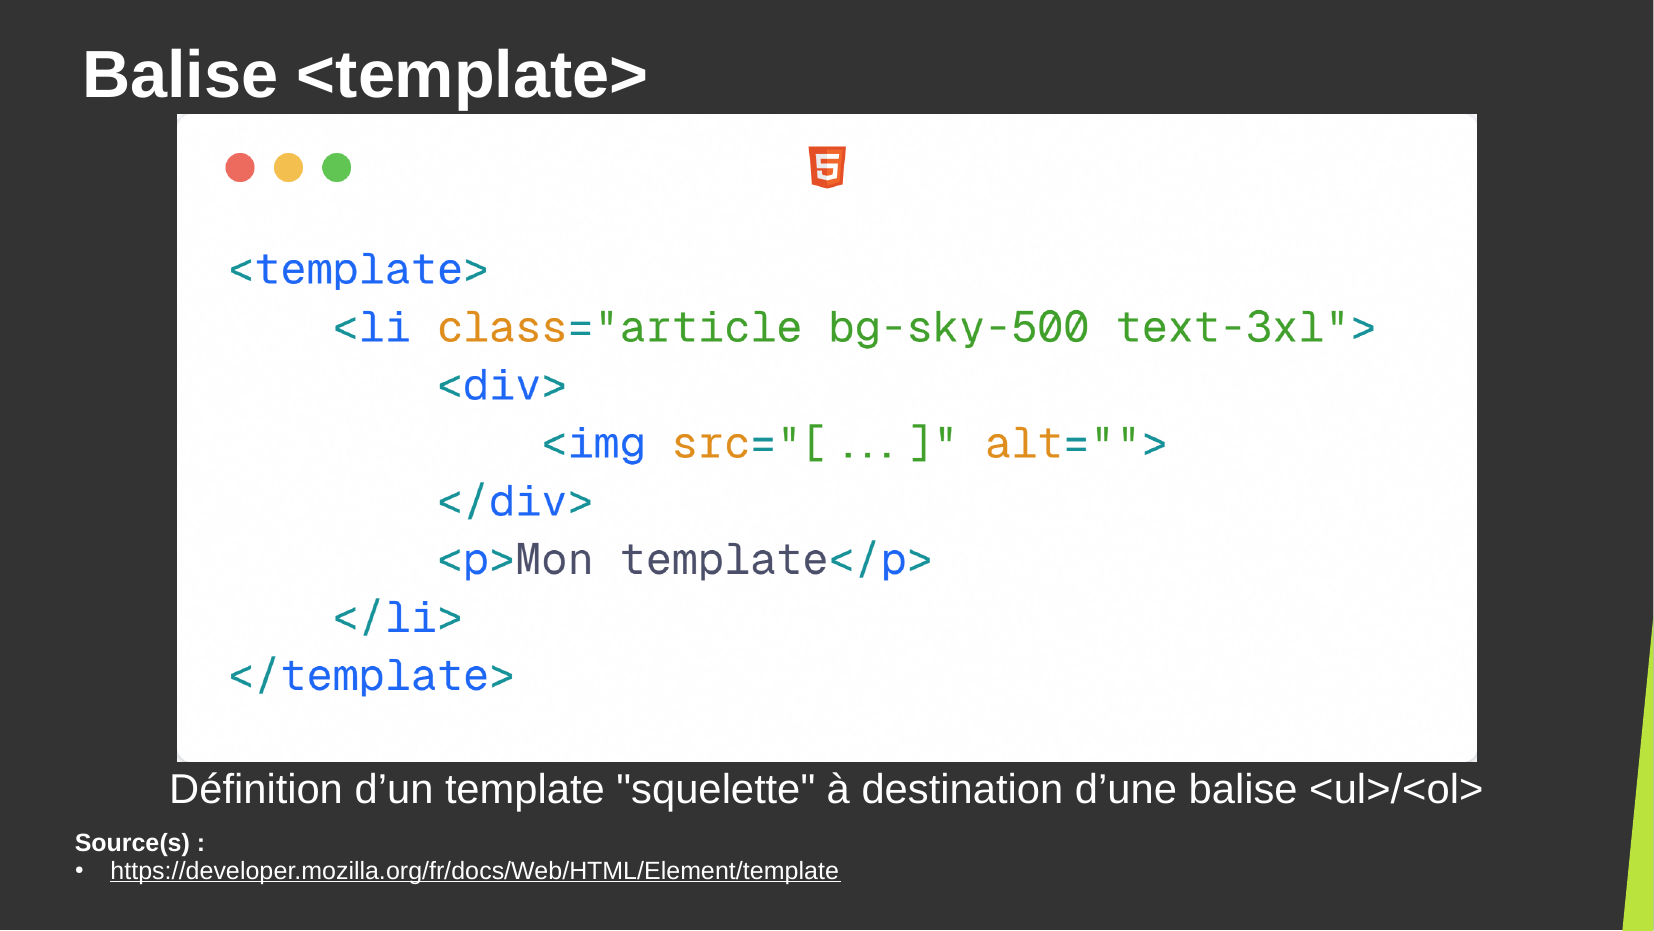

# Balise <template>
Définition d’un template "squelette" à destination d’une balise <ul>/<ol>
Source(s) :
https://developer.mozilla.org/fr/docs/Web/HTML/Element/template